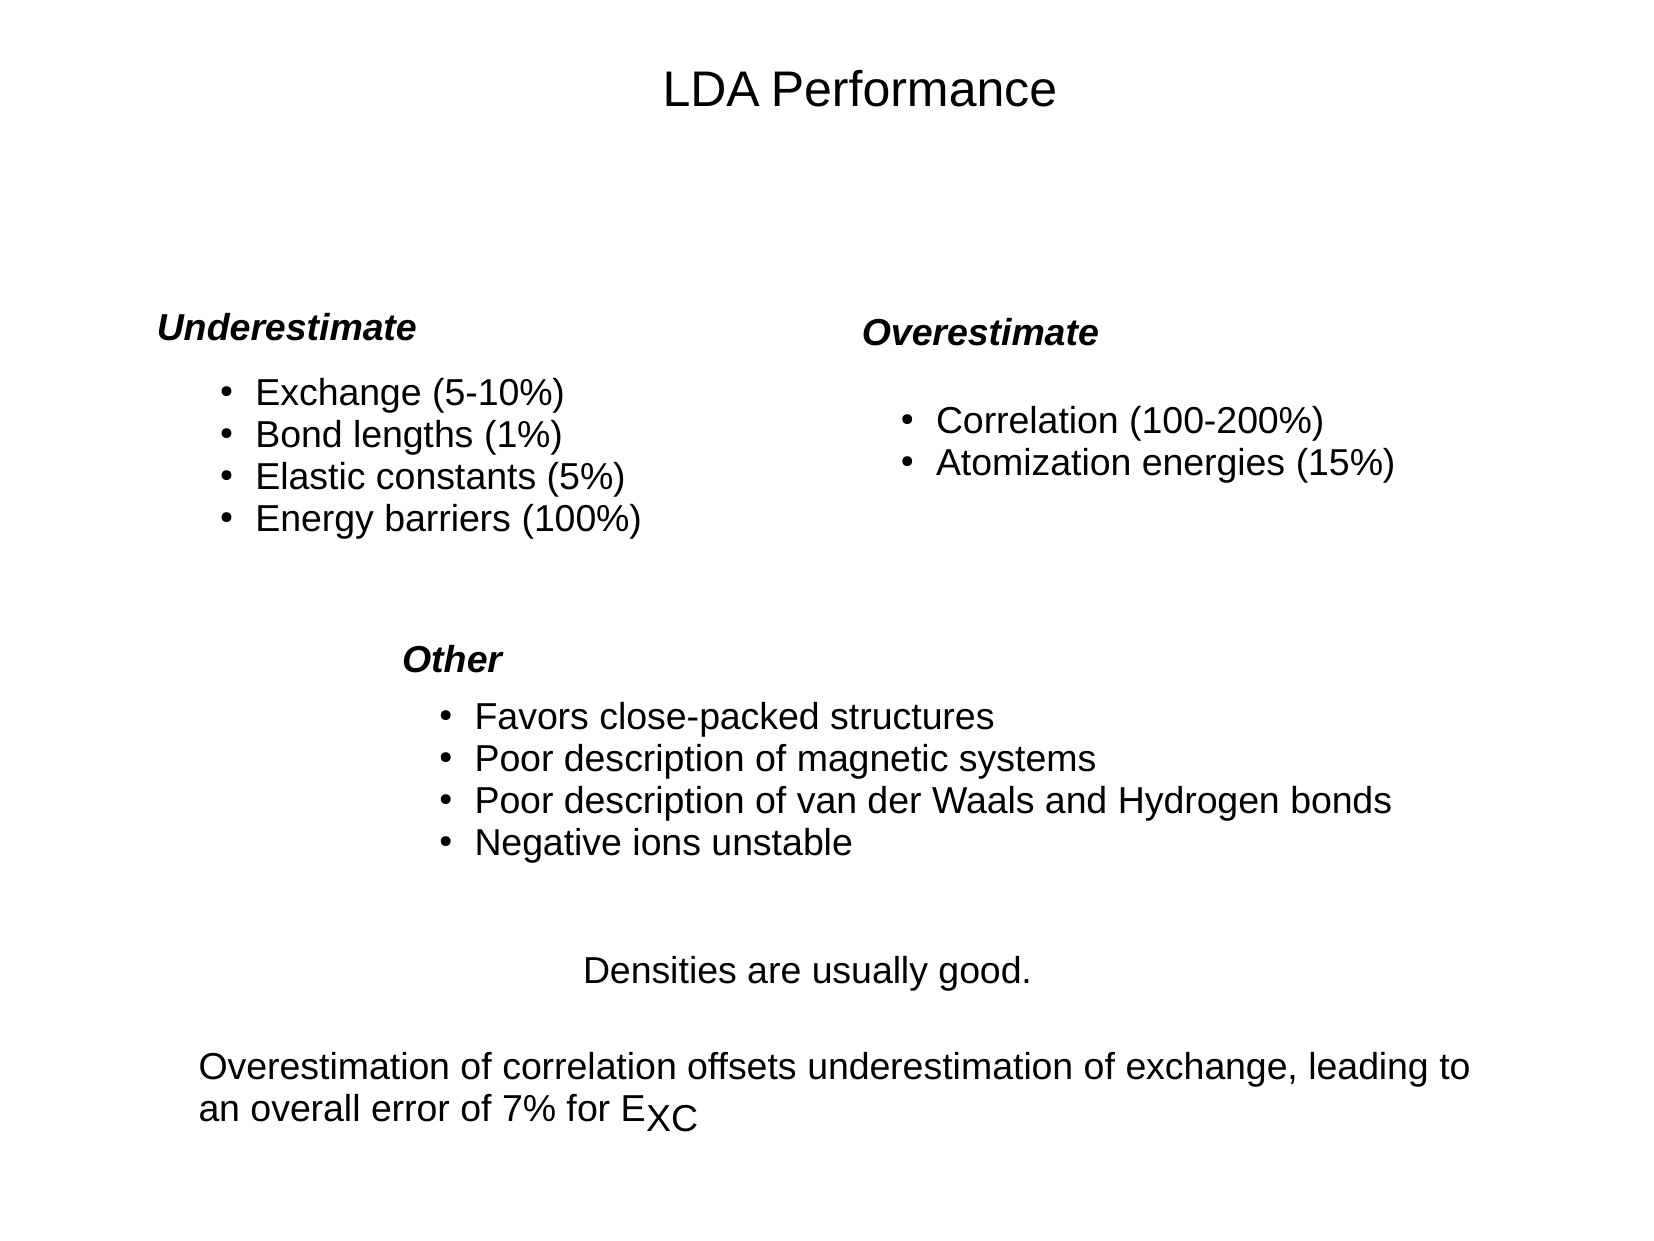

LDA Performance
Underestimate
Overestimate
Exchange (5-10%)
Bond lengths (1%)
Elastic constants (5%)
Energy barriers (100%)
Correlation (100-200%)
Atomization energies (15%)
Other
Favors close-packed structures
Poor description of magnetic systems
Poor description of van der Waals and Hydrogen bonds
Negative ions unstable
Densities are usually good.
Overestimation of correlation offsets underestimation of exchange, leading to
an overall error of 7% for EXC